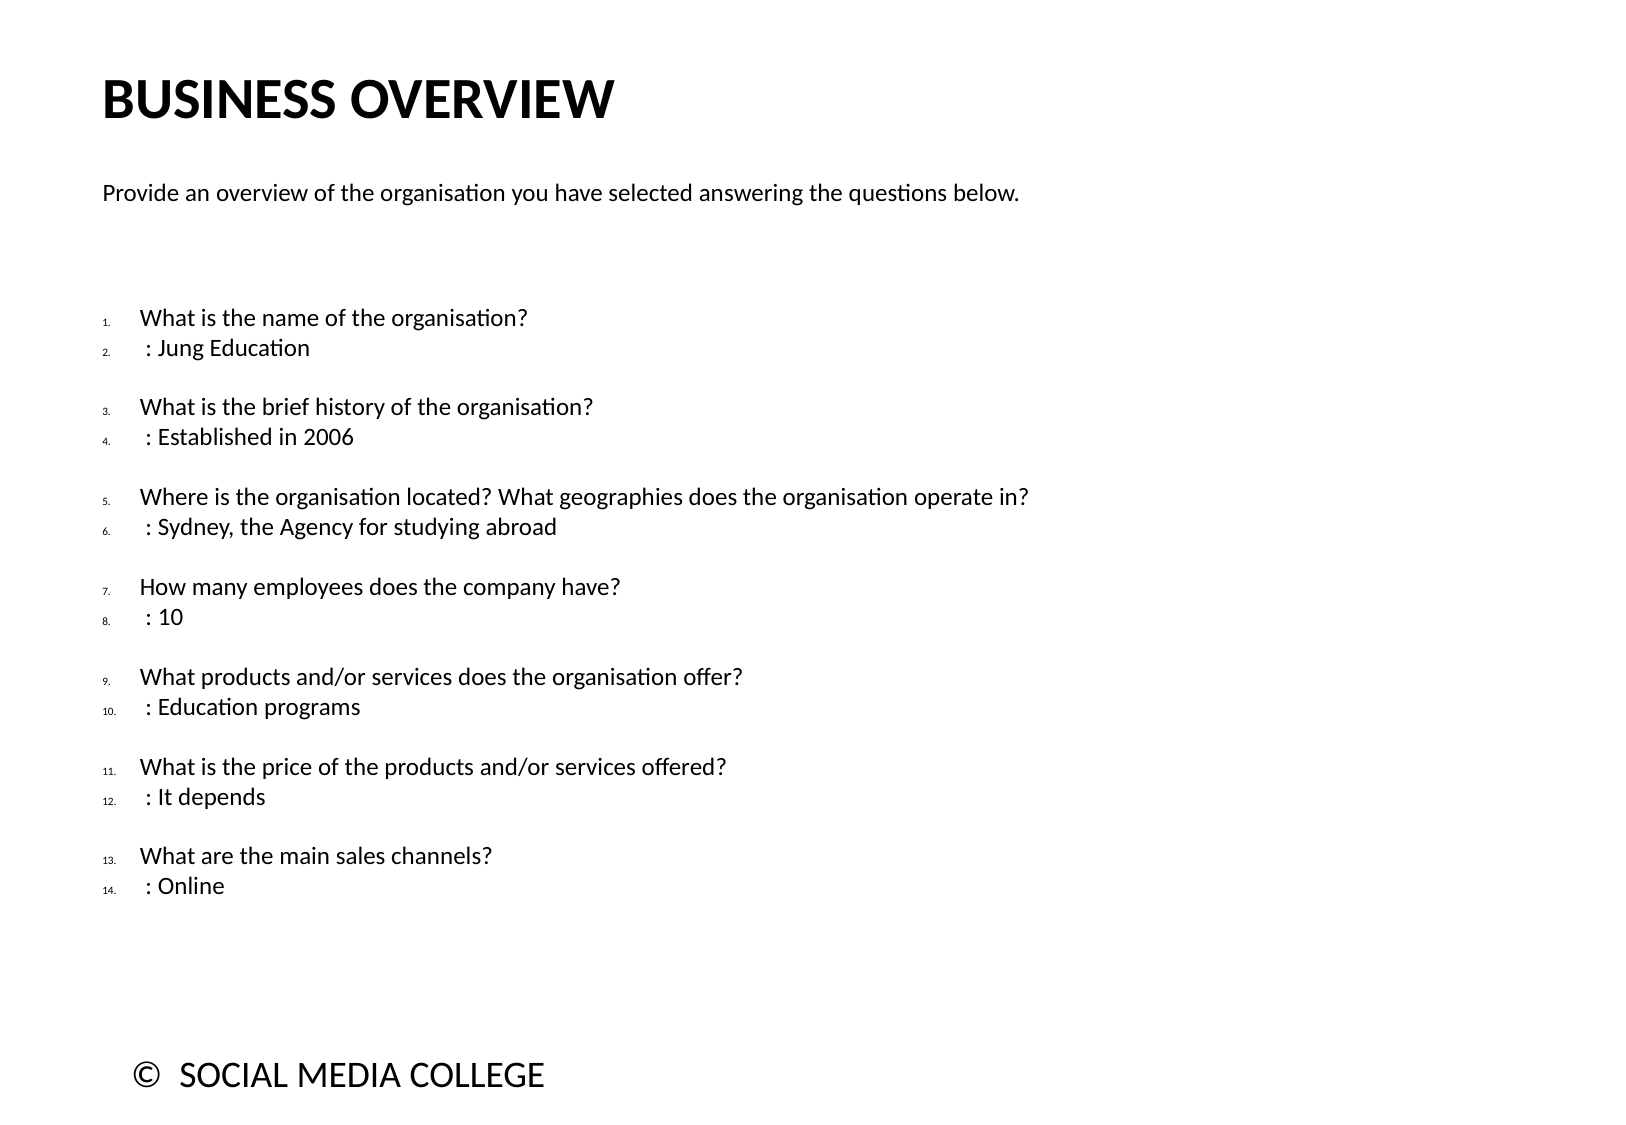

BUSINESS OVERVIEW
Provide an overview of the organisation you have selected answering the questions below.
What is the name of the organisation?
 : Jung Education
What is the brief history of the organisation?
 : Established in 2006
Where is the organisation located? What geographies does the organisation operate in?
 : Sydney, the Agency for studying abroad
How many employees does the company have?
 : 10
What products and/or services does the organisation offer?
 : Education programs
What is the price of the products and/or services offered?
 : It depends
What are the main sales channels?
 : Online
 © SOCIAL MEDIA COLLEGE